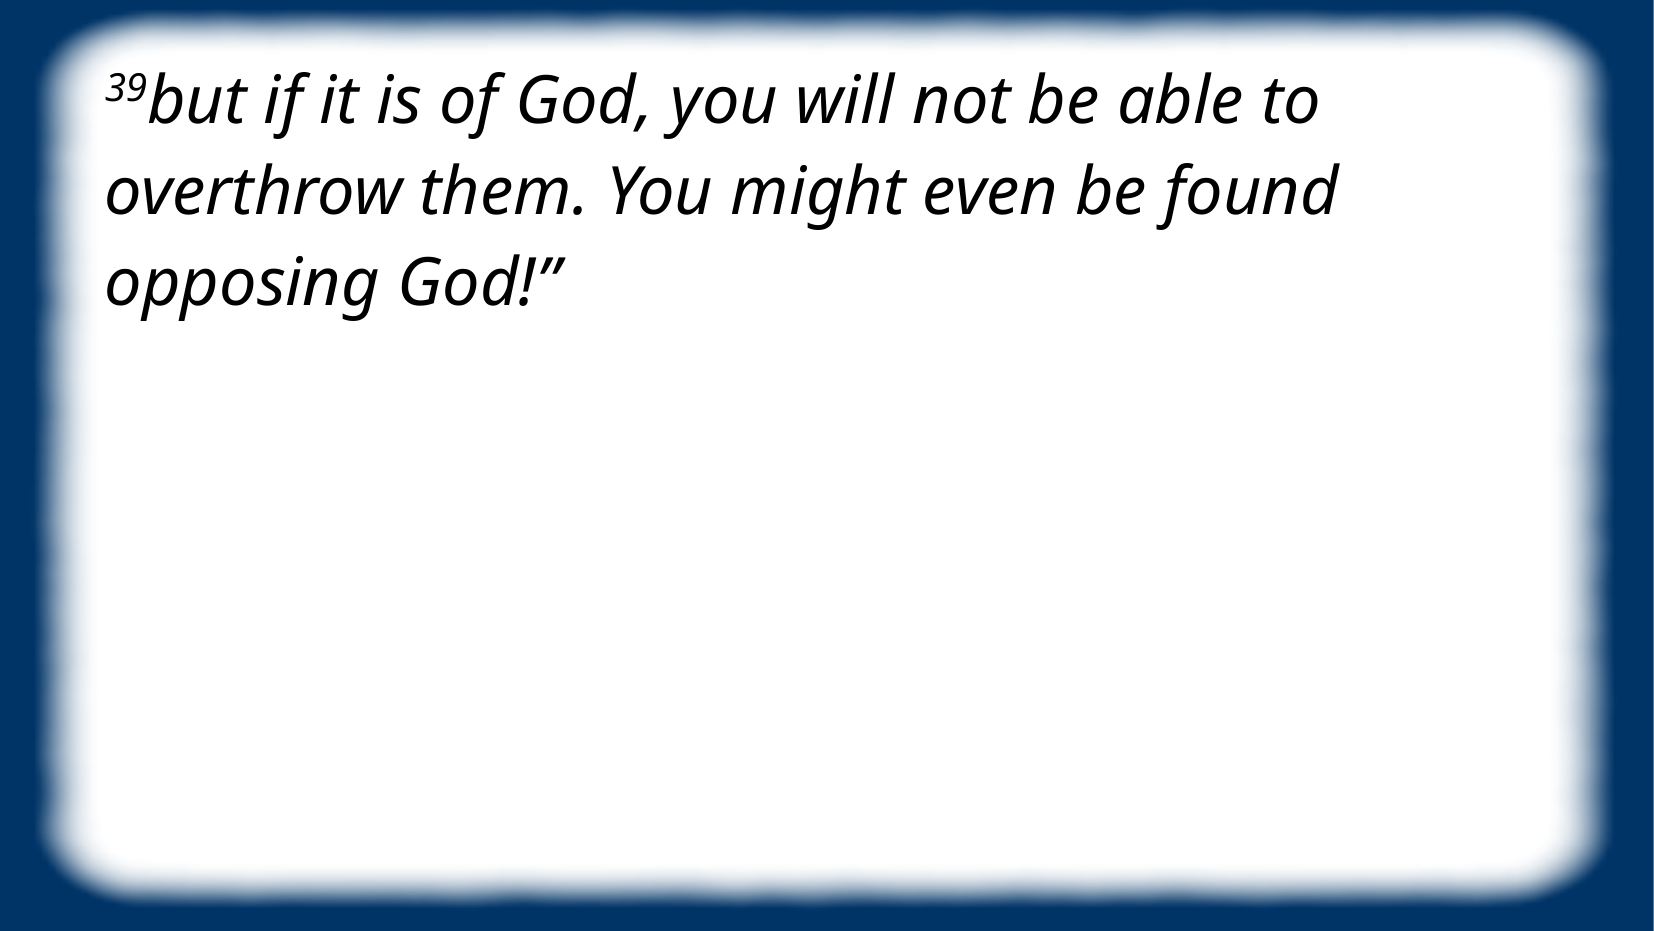

39but if it is of God, you will not be able to overthrow them. You might even be found opposing God!”